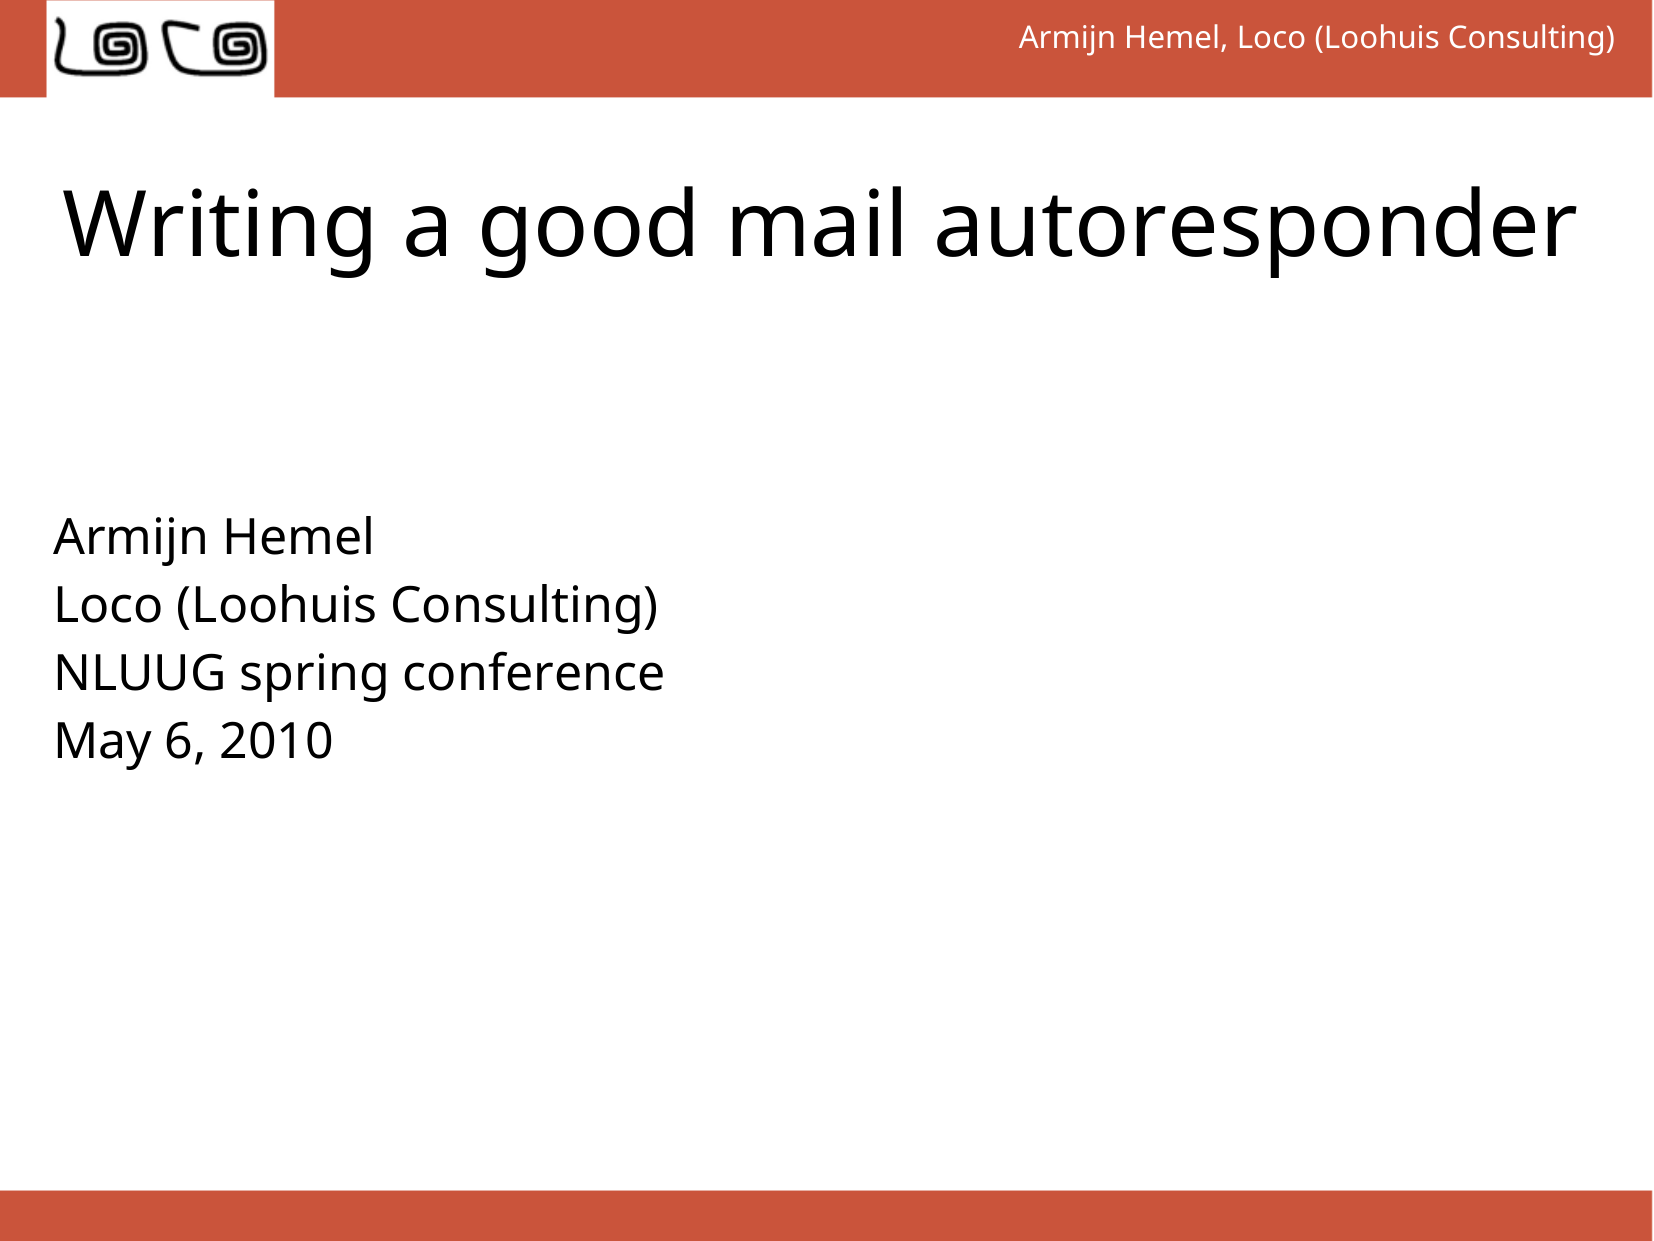

# Writing a good mail autoresponder
Armijn Hemel
Loco (Loohuis Consulting)
NLUUG spring conference
May 6, 2010